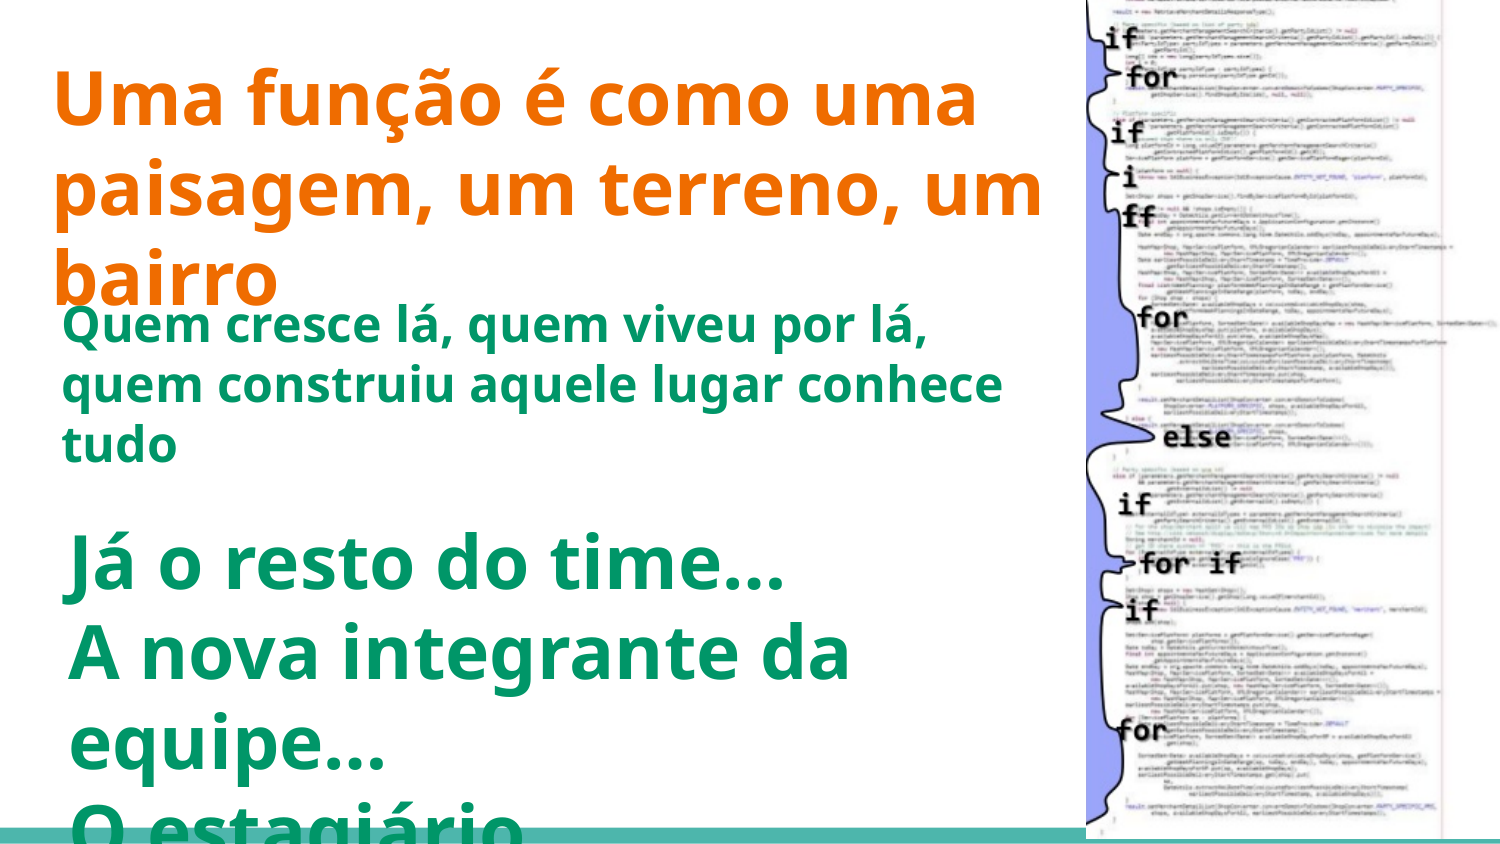

# Uma função é como uma paisagem, um terreno, um bairro
Quem cresce lá, quem viveu por lá, quem construiu aquele lugar conhece tudo
Já o resto do time…
A nova integrante da equipe…
O estagiário...